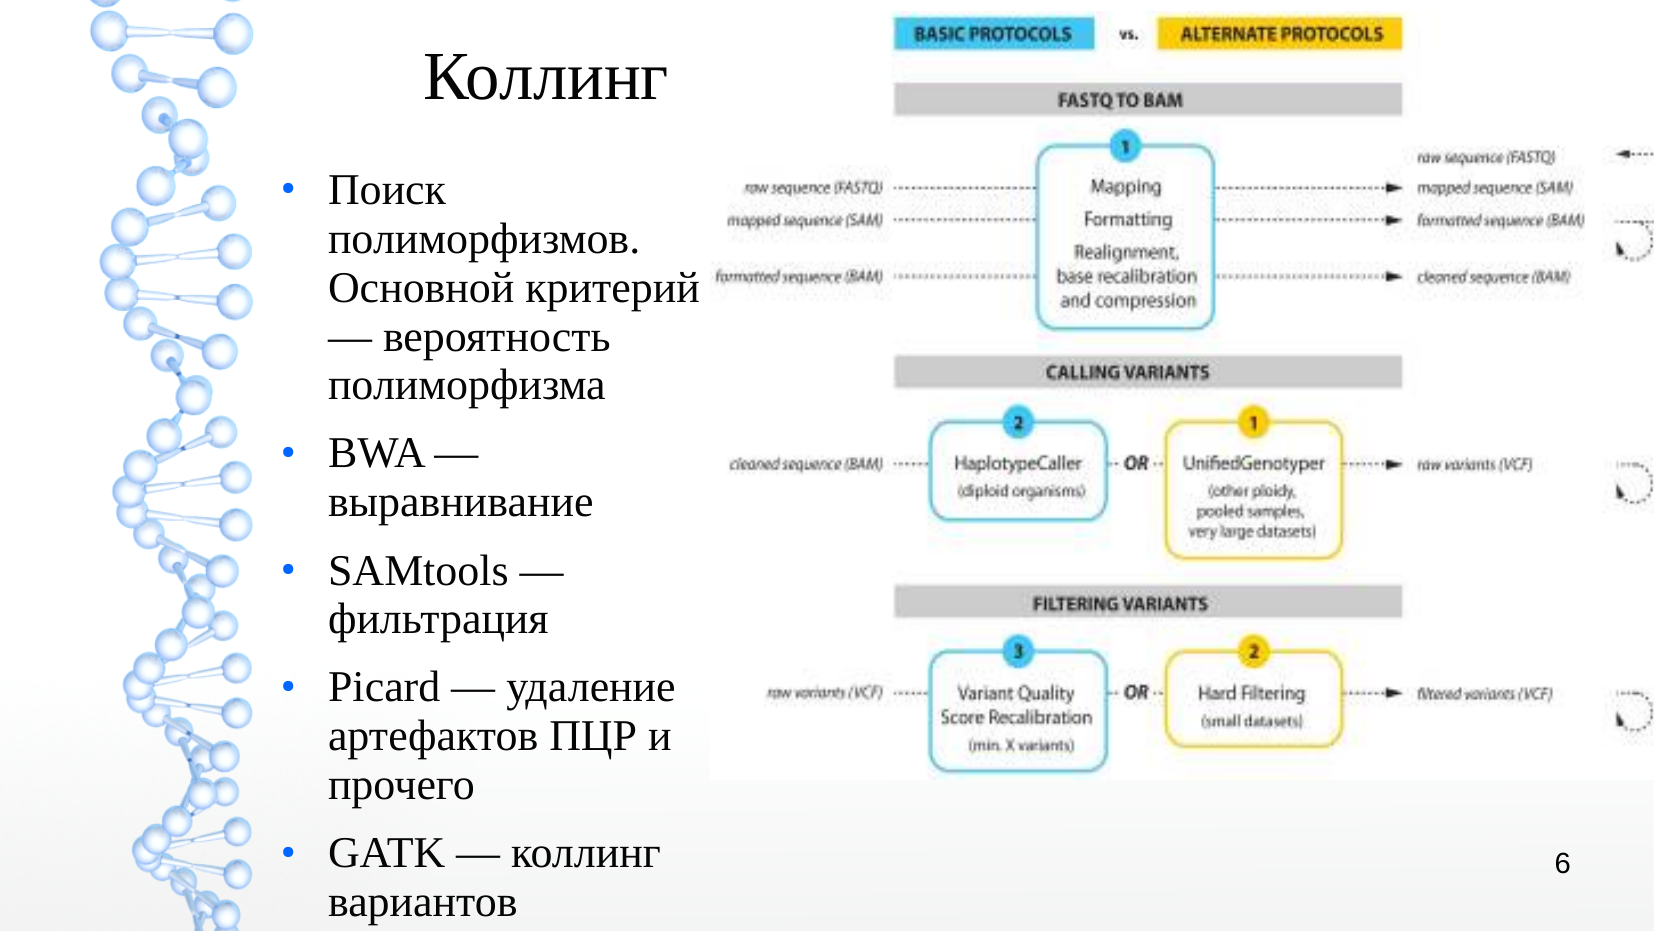

# Коллинг
Поиск полиморфизмов. Основной критерий — вероятность полиморфизма
BWA — выравнивание
SAMtools — фильтрация
Picard — удаление артефактов ПЦР и прочего
GATK — коллинг вариантов
6